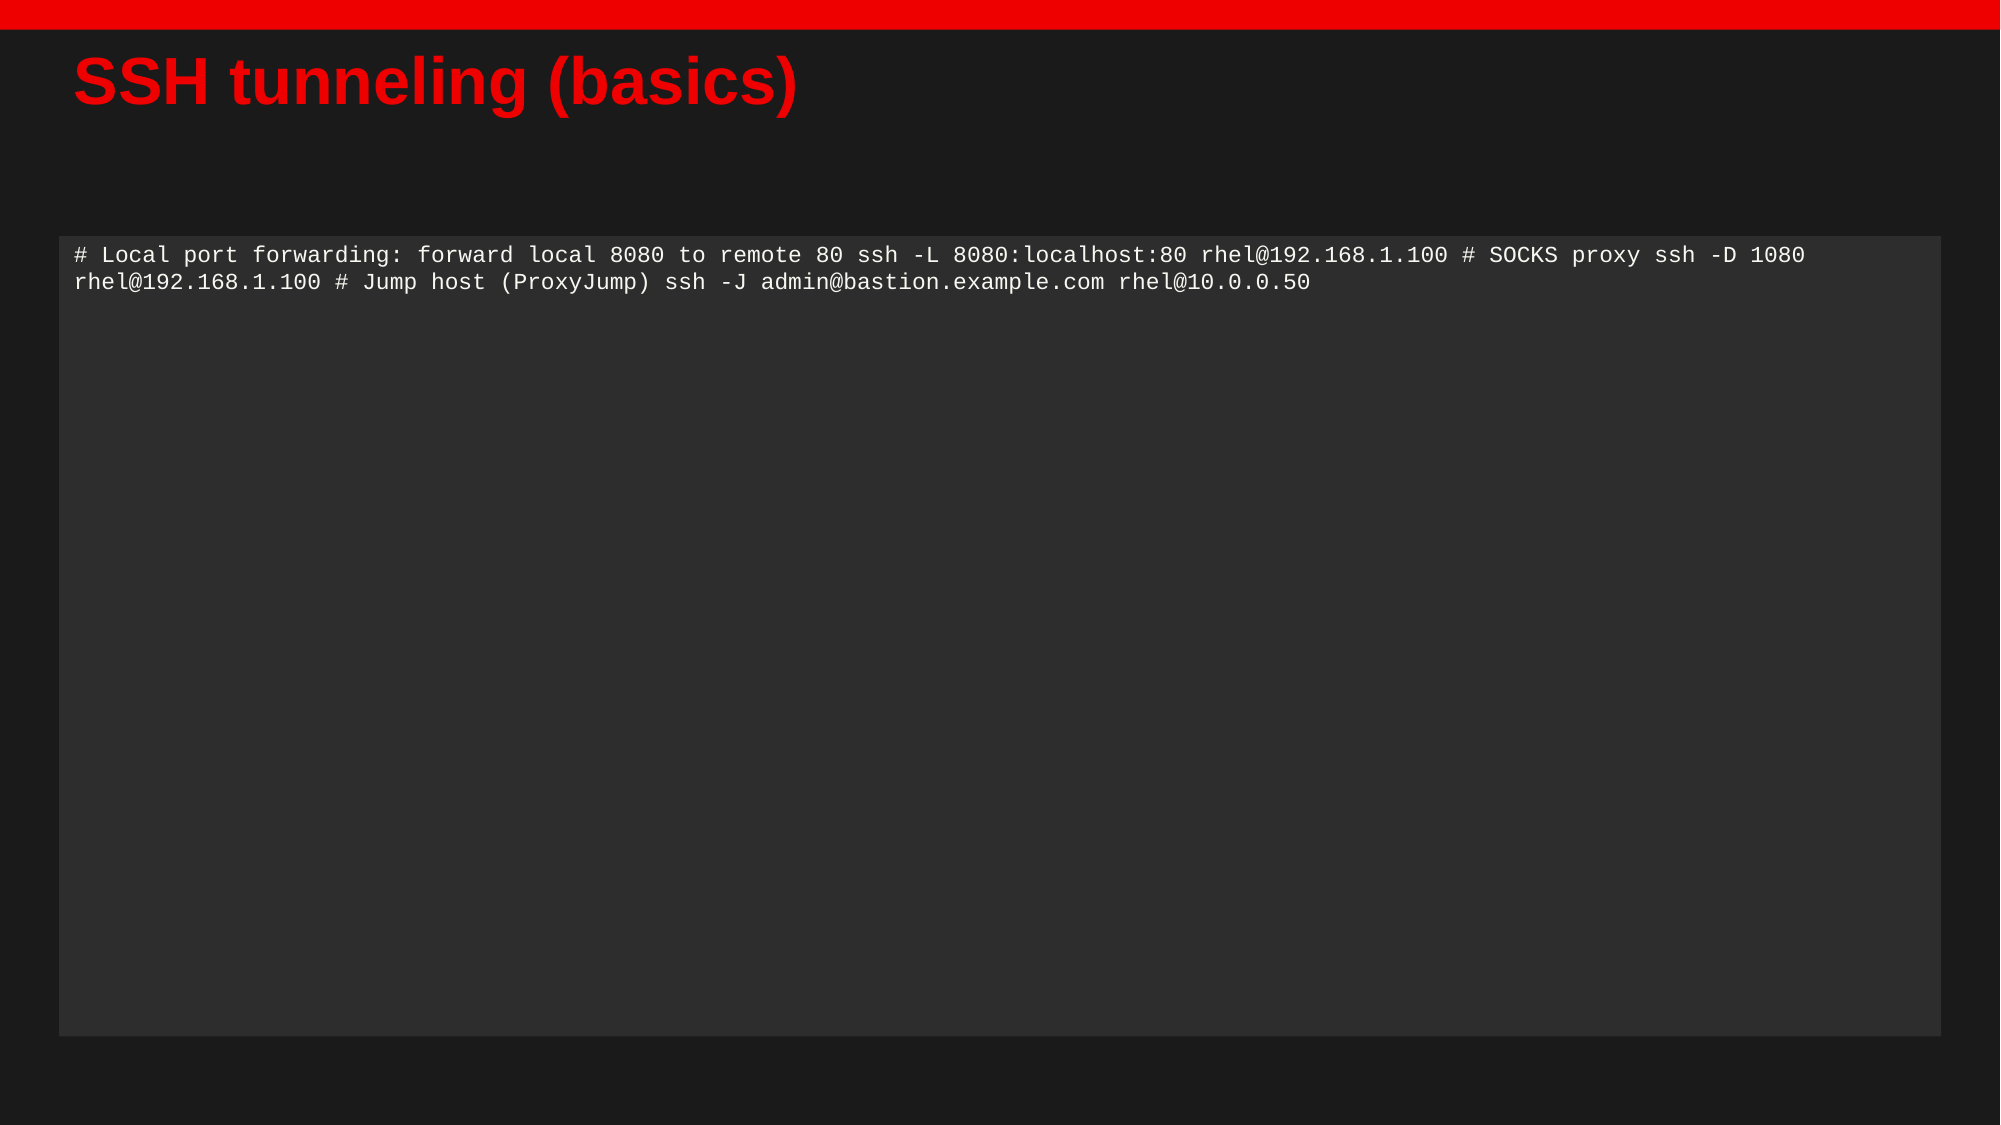

SSH tunneling (basics)
# Local port forwarding: forward local 8080 to remote 80 ssh -L 8080:localhost:80 rhel@192.168.1.100 # SOCKS proxy ssh -D 1080 rhel@192.168.1.100 # Jump host (ProxyJump) ssh -J admin@bastion.example.com rhel@10.0.0.50